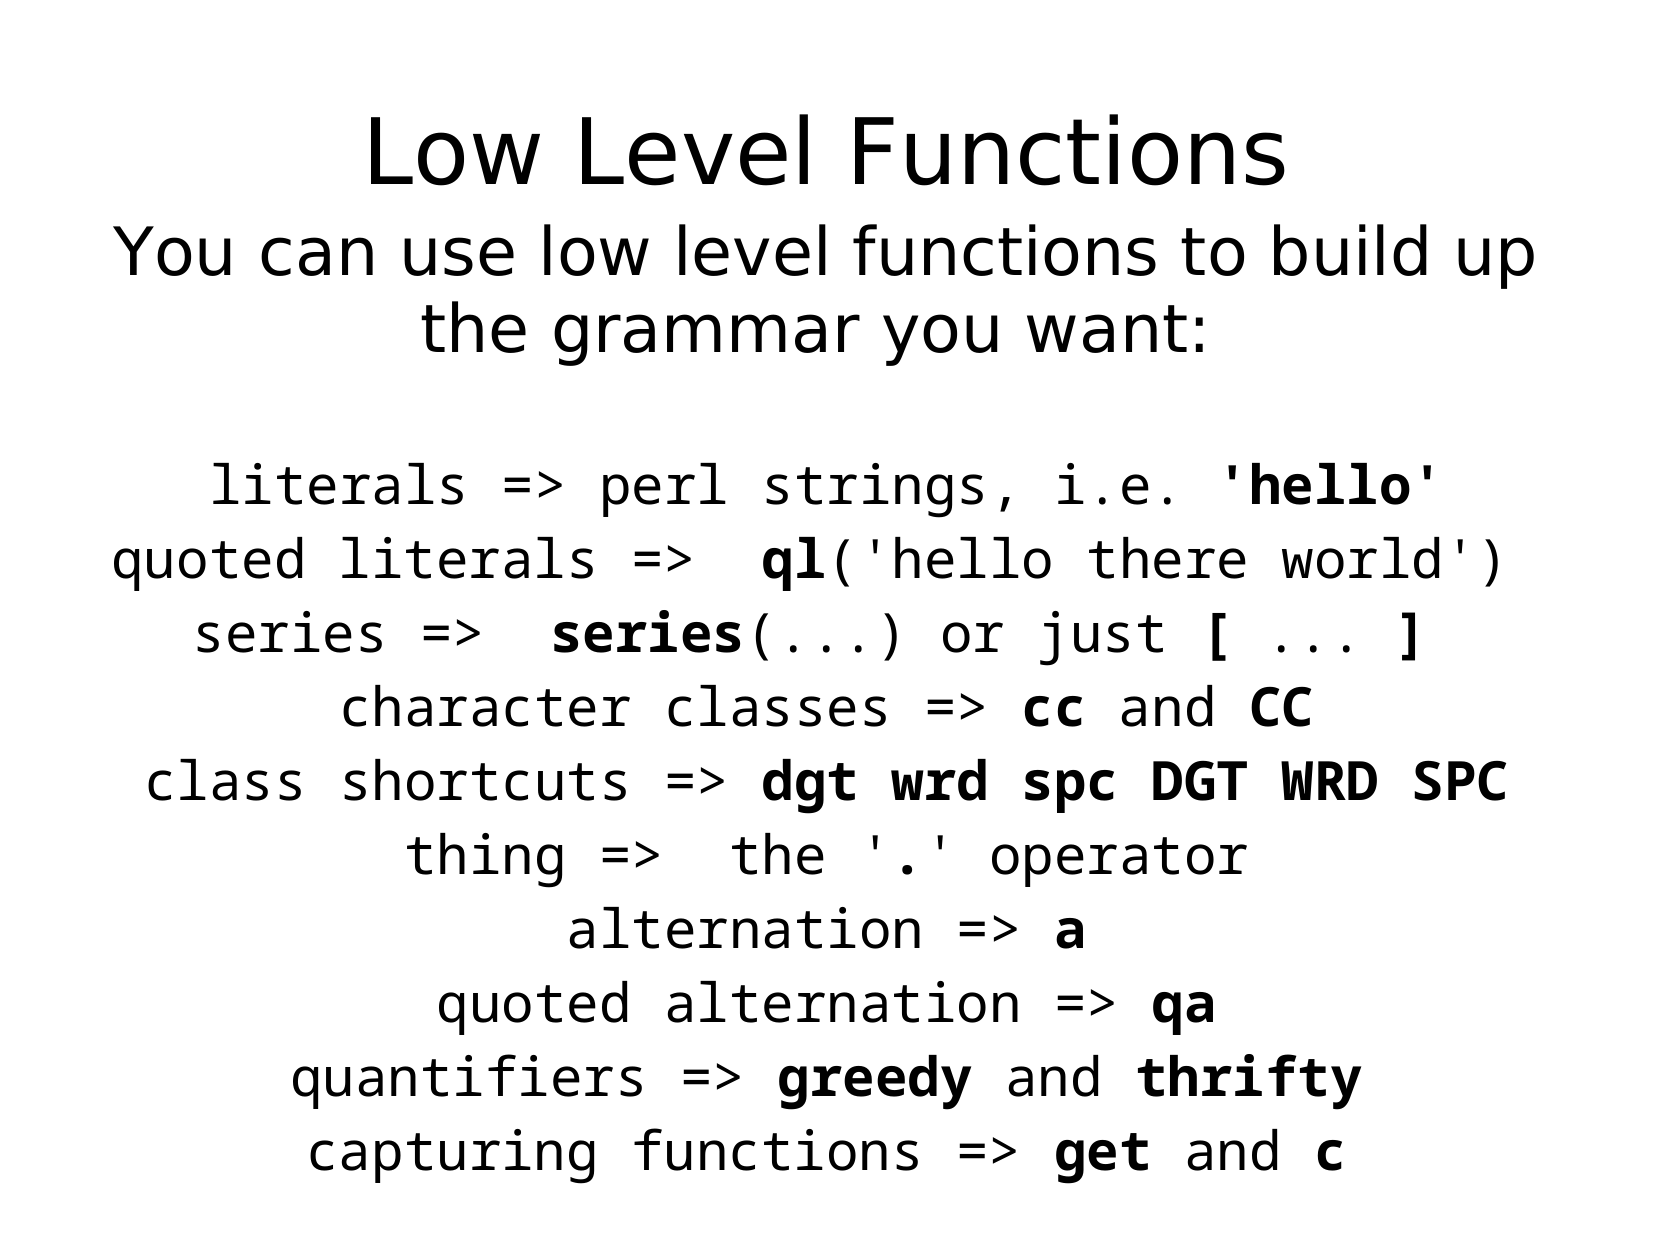

# Low Level Functions
You can use low level functions to build up the grammar you want:
literals => perl strings, i.e. 'hello'
quoted literals => ql('hello there world')
series => series(...) or just [ ... ]
character classes => cc and CC
class shortcuts => dgt wrd spc DGT WRD SPC
thing => the '.' operator
alternation => a
quoted alternation => qa
quantifiers => greedy and thrifty
capturing functions => get and c